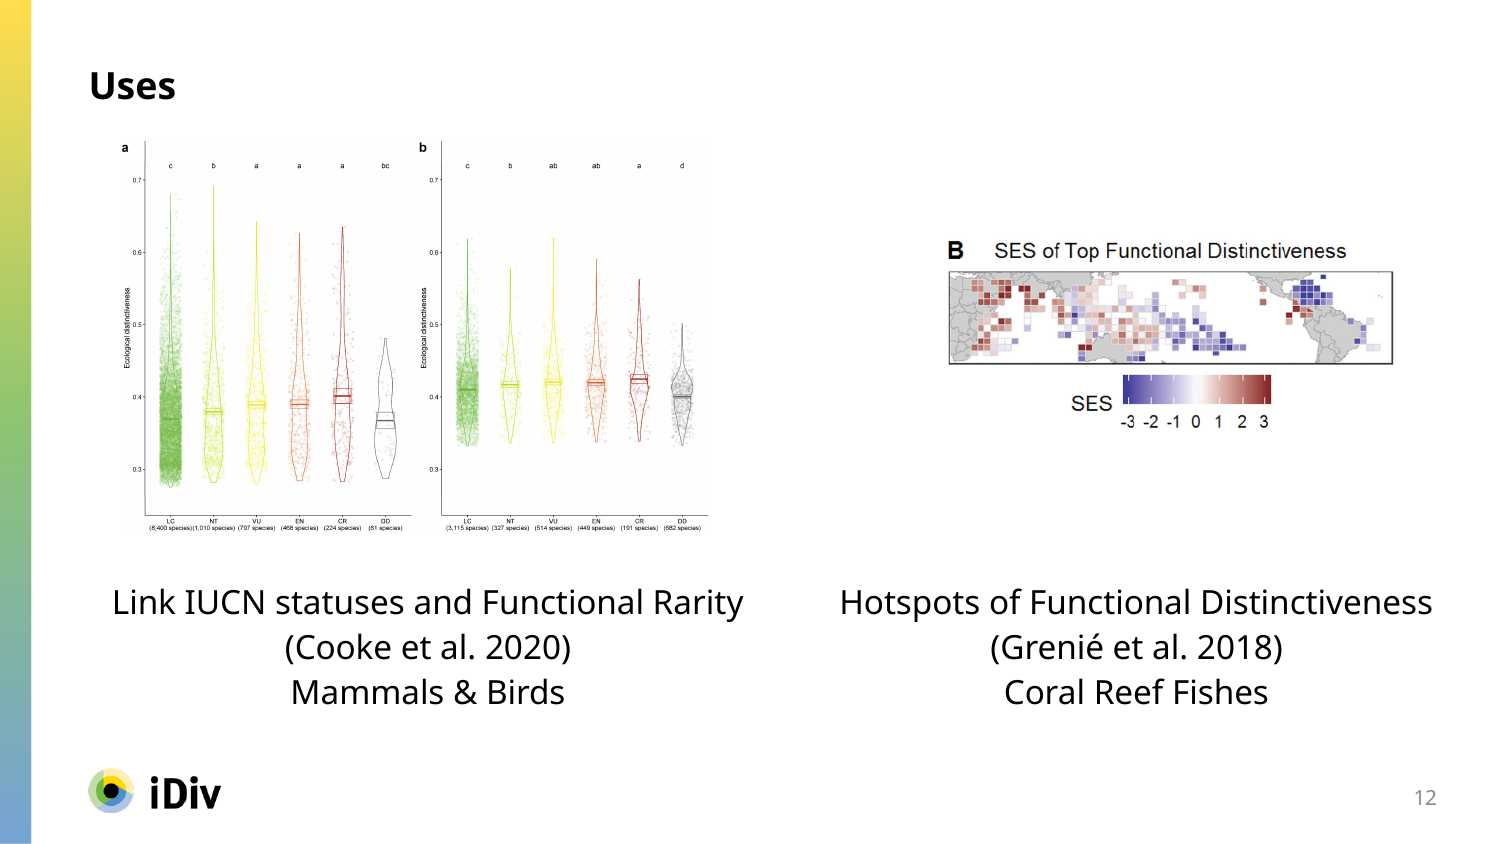

# Uses
Link IUCN statuses and Functional Rarity
(Cooke et al. 2020)
Mammals & Birds
Hotspots of Functional Distinctiveness
(Grenié et al. 2018)
Coral Reef Fishes